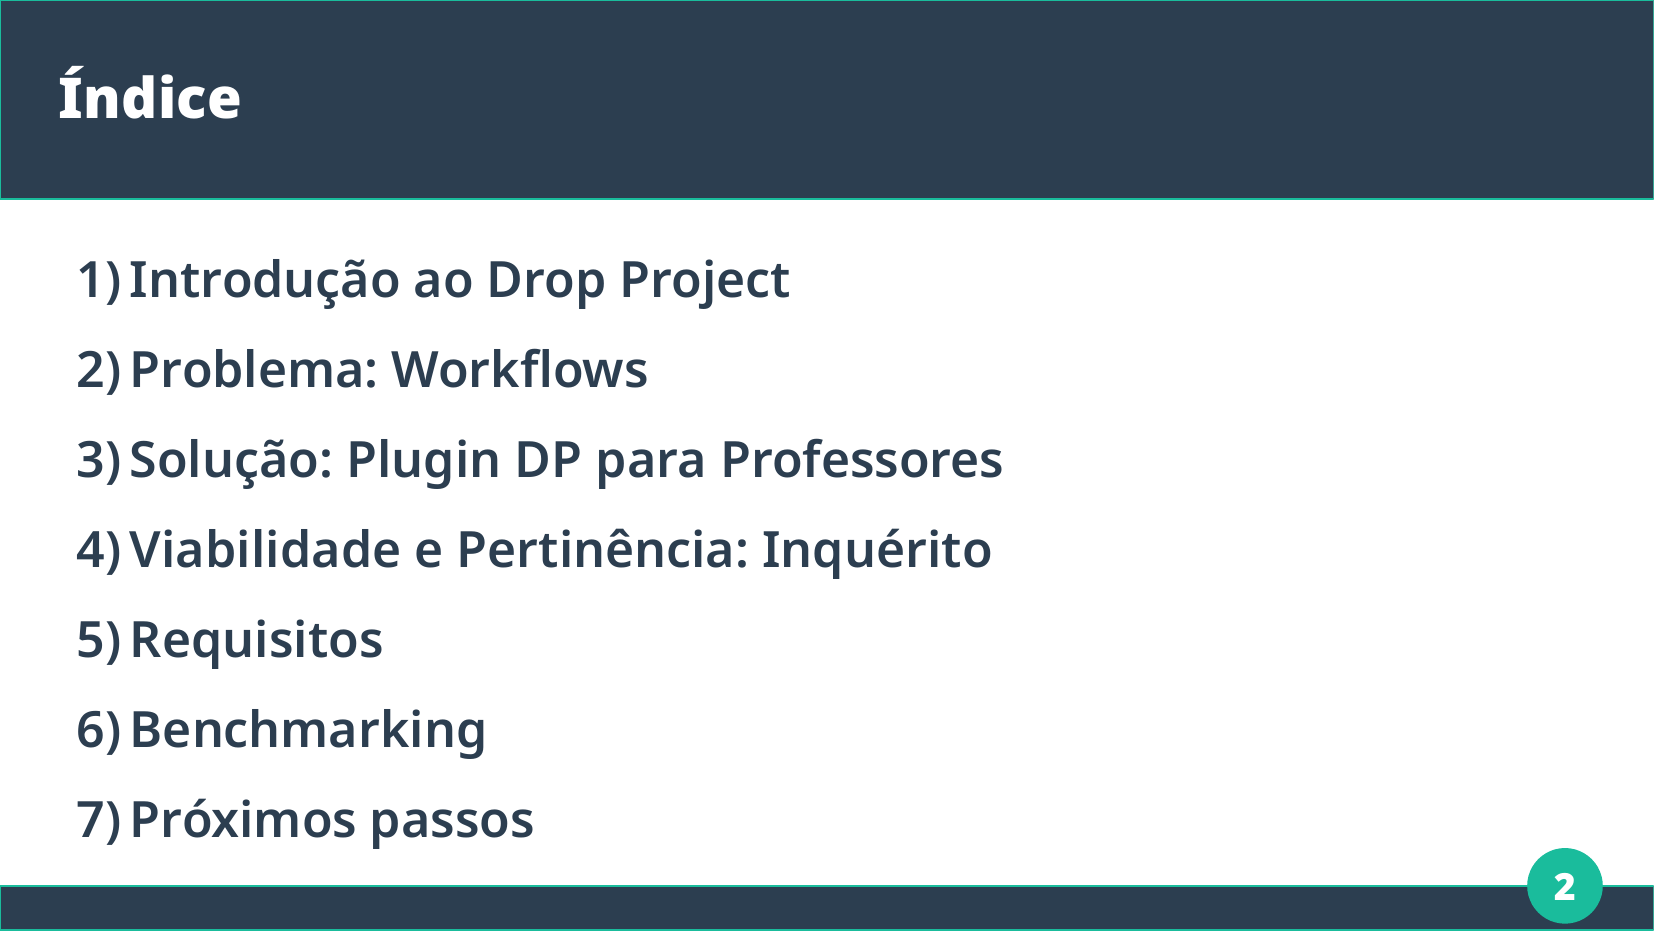

# Índice
Introdução ao Drop Project
Problema: Workflows
Solução: Plugin DP para Professores
Viabilidade e Pertinência: Inquérito
Requisitos
Benchmarking
Próximos passos
2